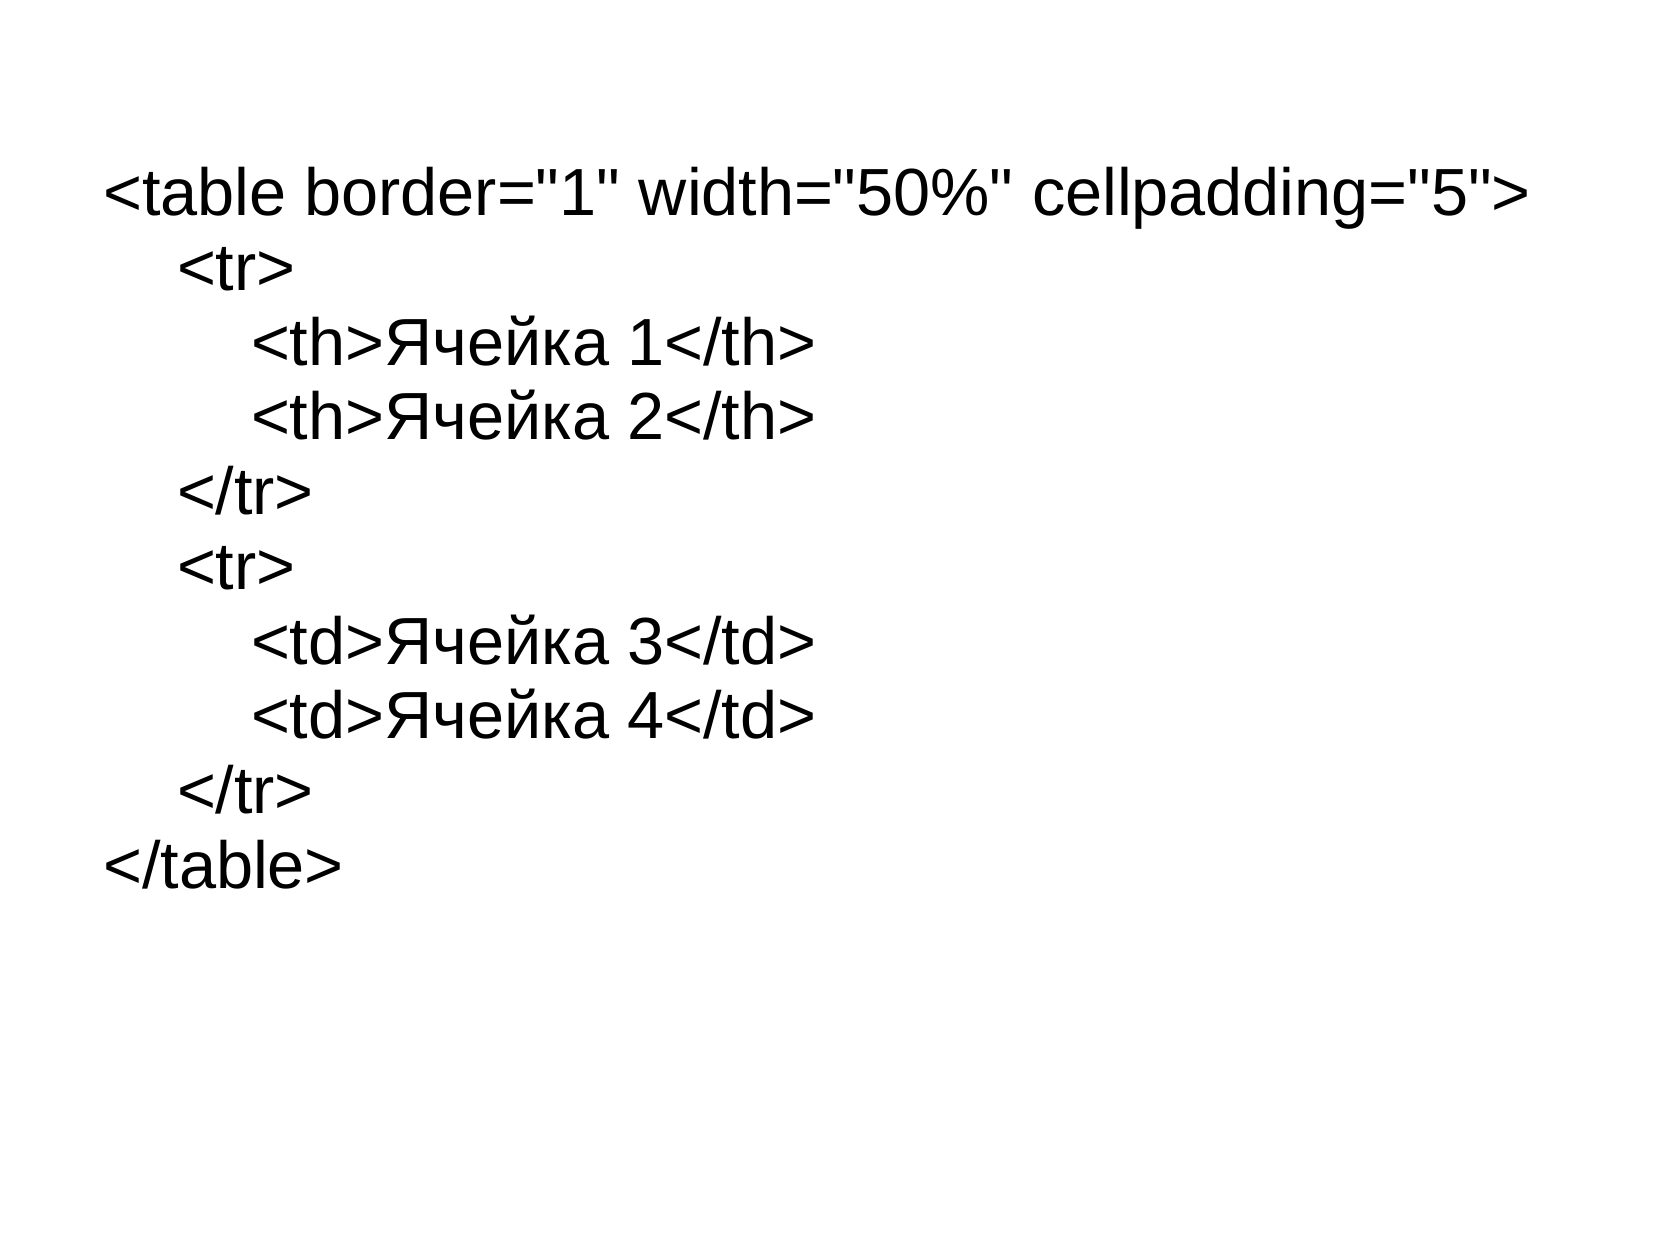

#
<table border="1" width="50%" cellpadding="5">
	<tr>
		<th>Ячейка 1</th>
		<th>Ячейка 2</th>
	</tr>
	<tr>
		<td>Ячейка 3</td>
		<td>Ячейка 4</td>
	</tr>
</table>